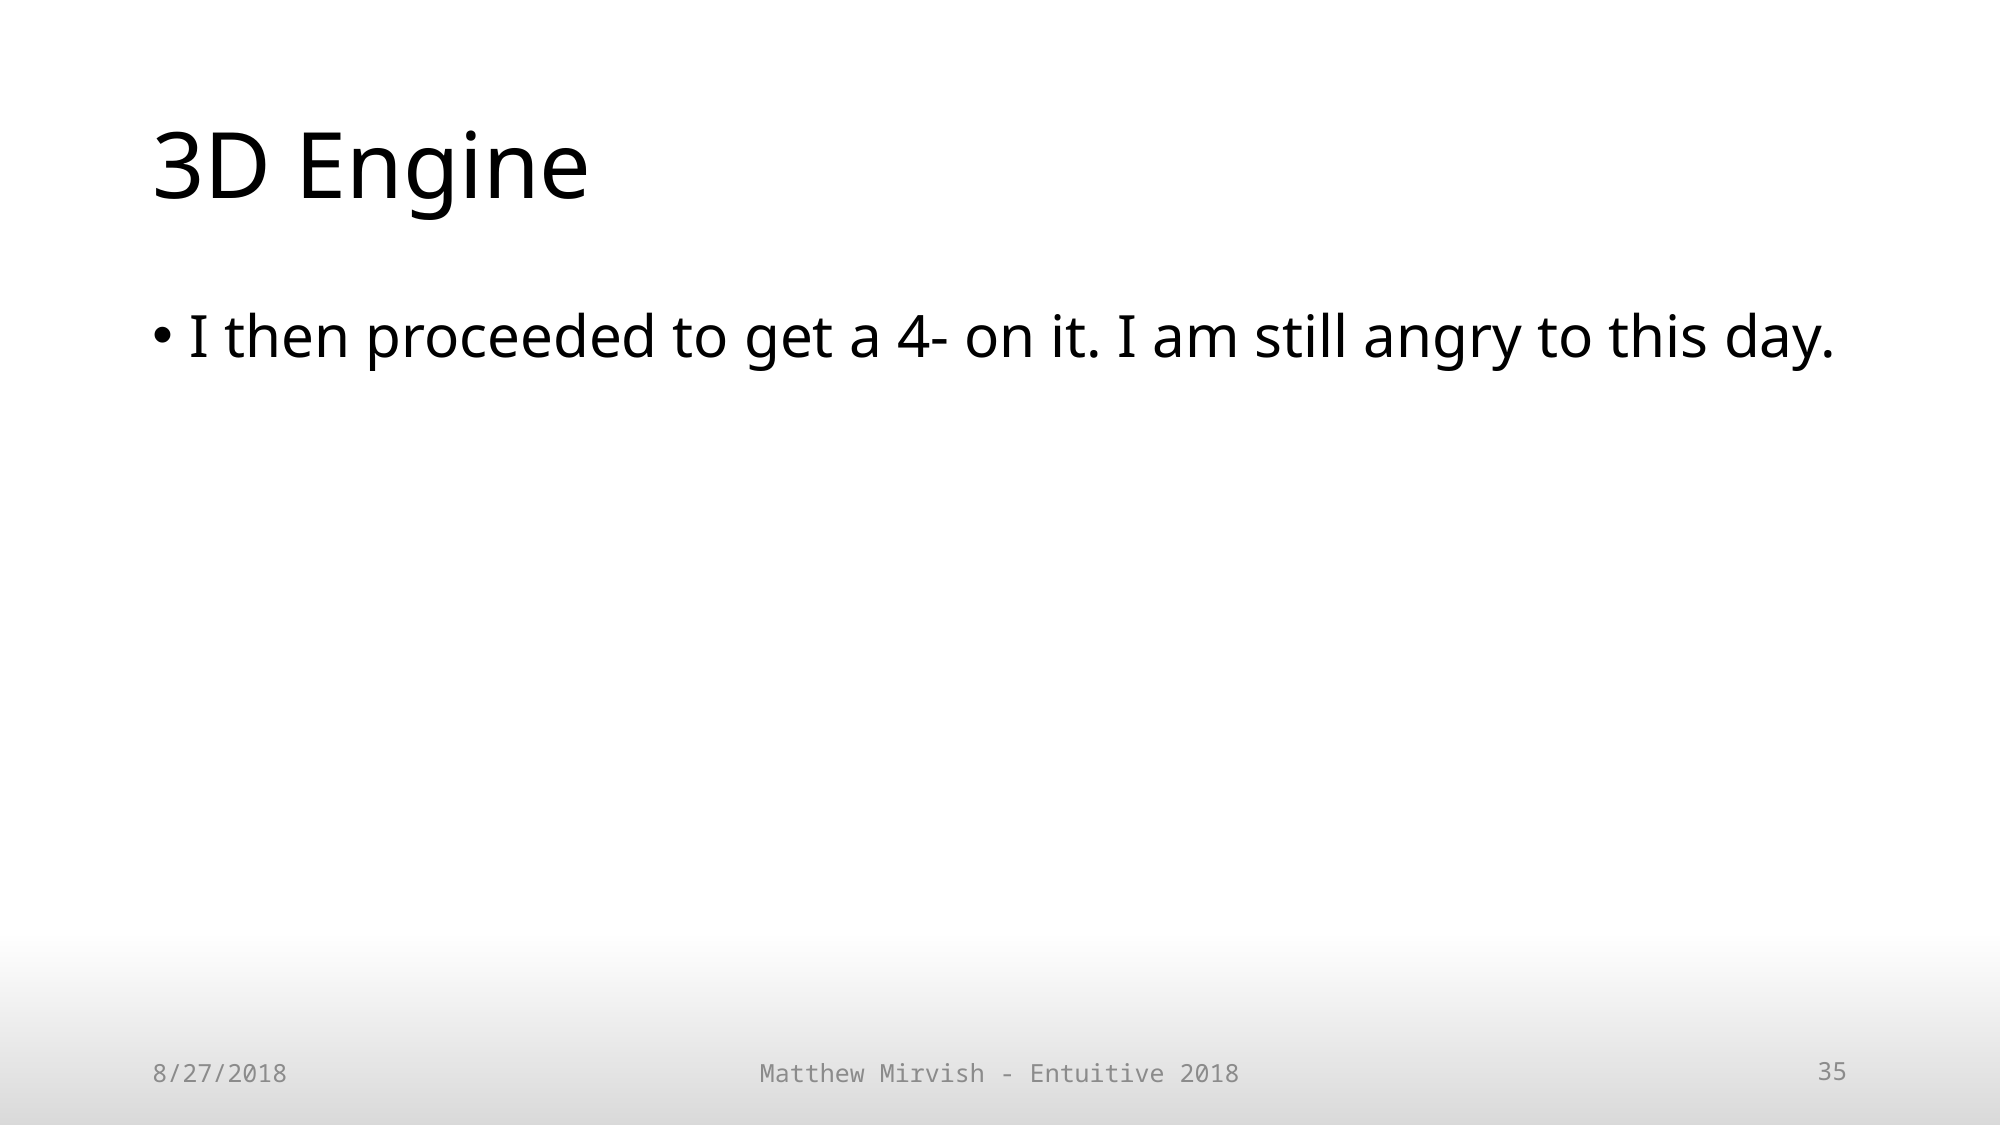

# 3D Engine
I then proceeded to get a 4- on it. I am still angry to this day.
8/27/2018
Matthew Mirvish - Entuitive 2018